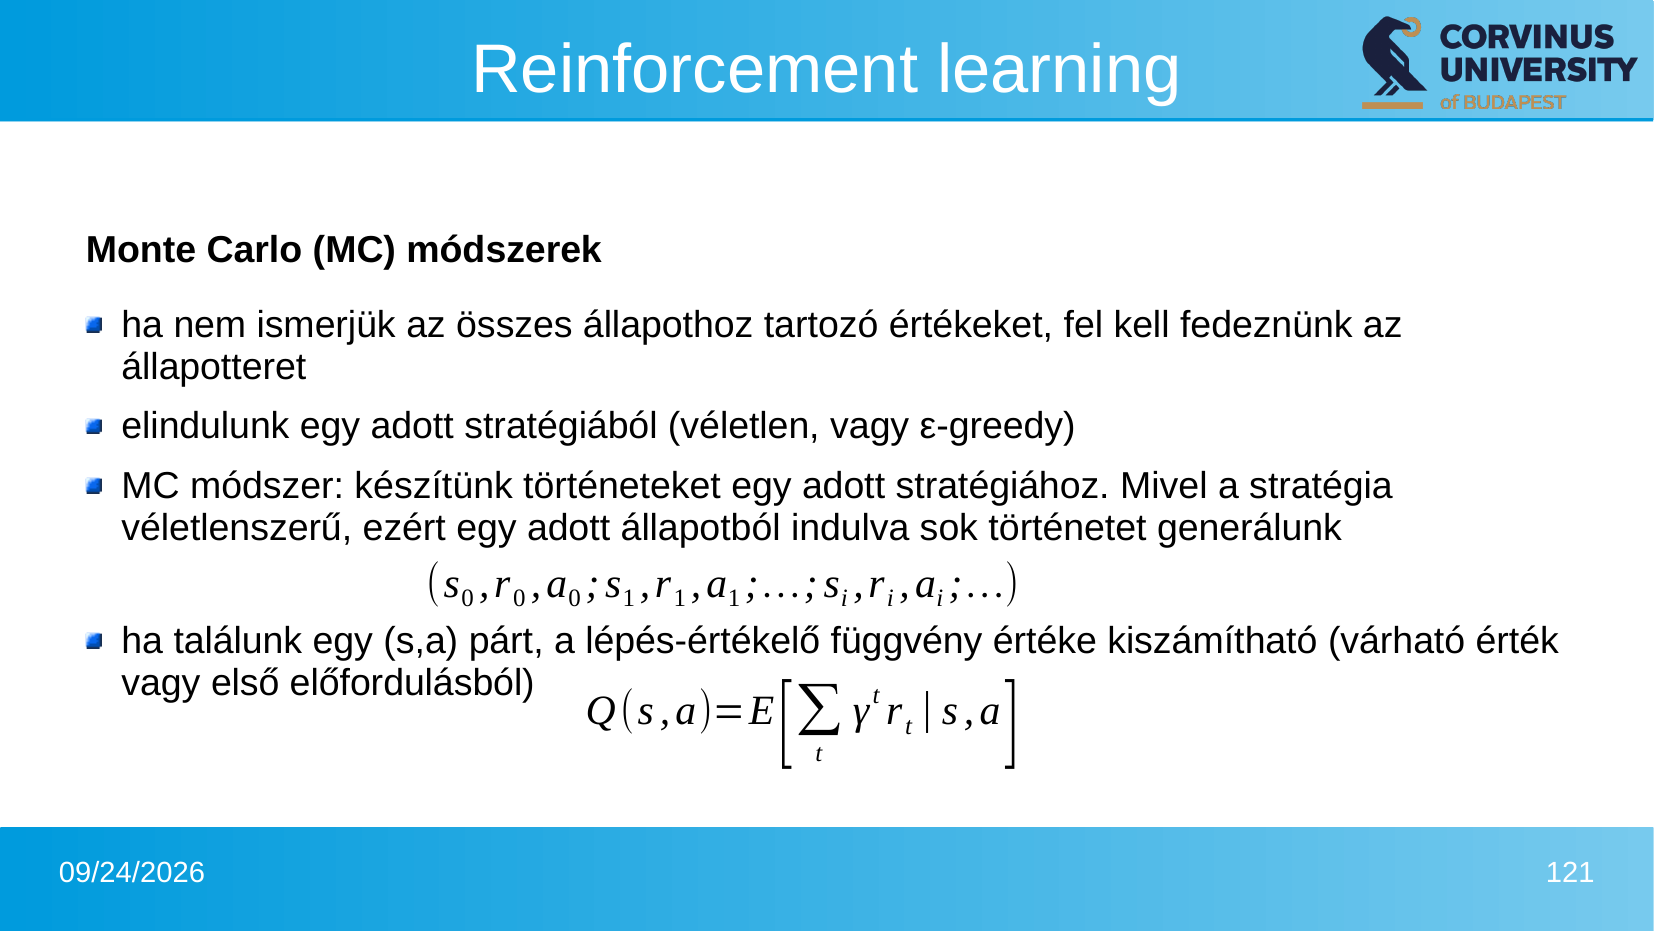

# Reinforcement learning
Monte Carlo (MC) módszerek
ha nem ismerjük az összes állapothoz tartozó értékeket, fel kell fedeznünk az állapotteret
elindulunk egy adott stratégiából (véletlen, vagy ε-greedy)
MC módszer: készítünk történeteket egy adott stratégiához. Mivel a stratégia véletlenszerű, ezért egy adott állapotból indulva sok történetet generálunk
ha találunk egy (s,a) párt, a lépés-értékelő függvény értéke kiszámítható (várható érték vagy első előfordulásból)
121